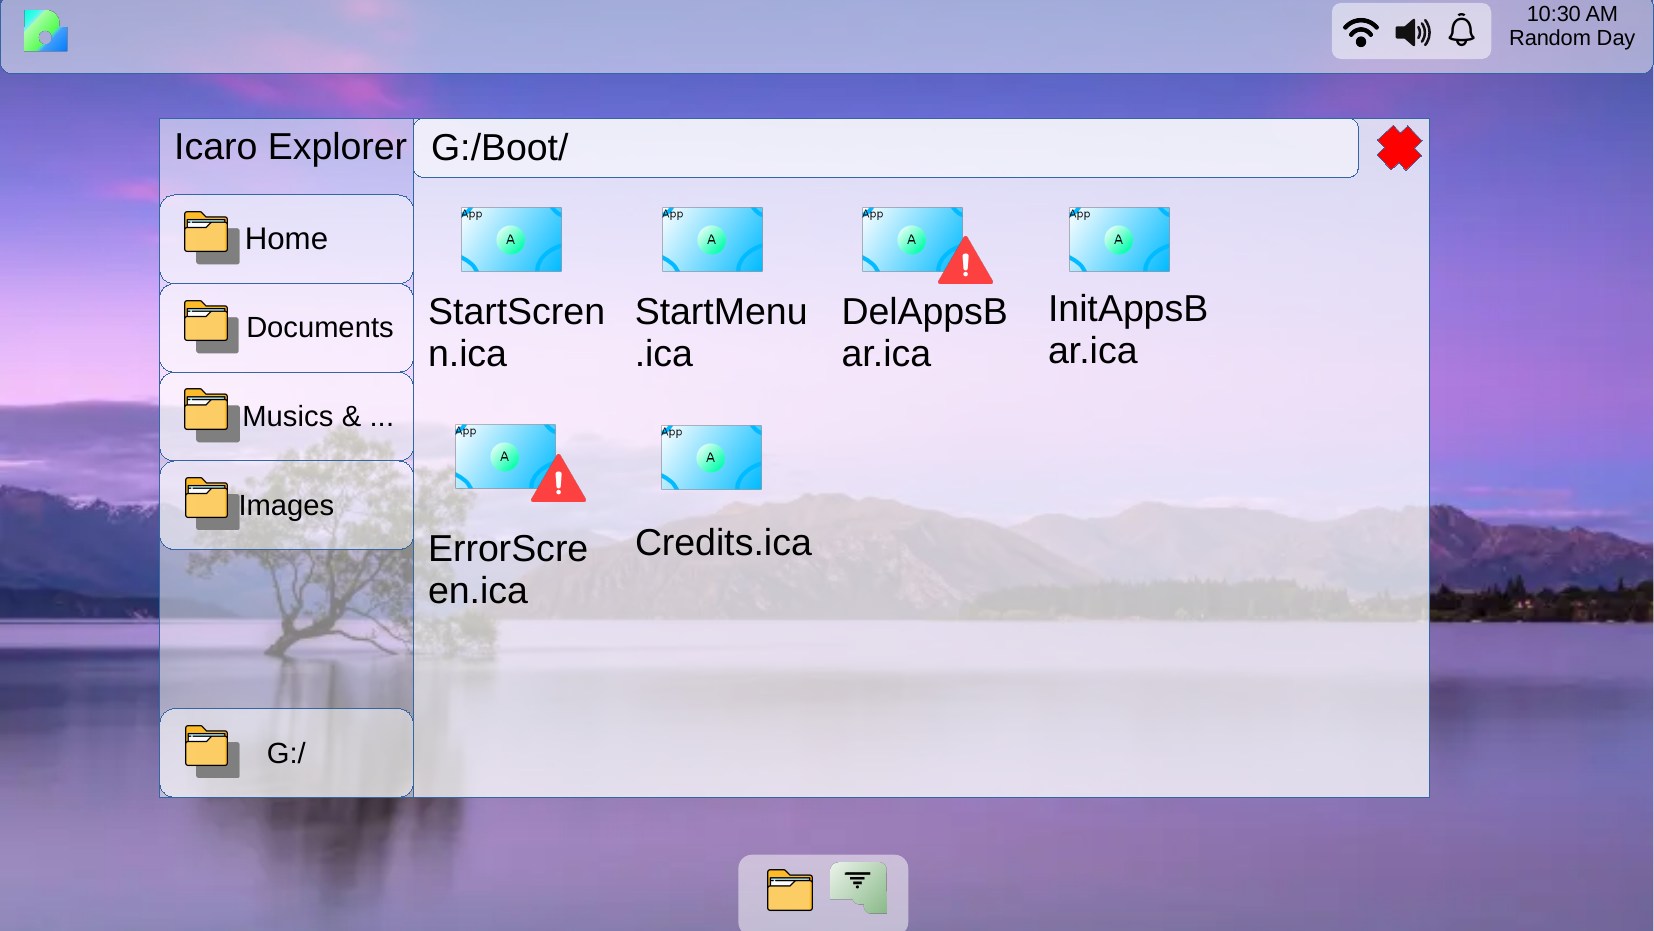

10:30 AM
Random Day
Icaro Explorer
G:/Boot/
Home
InitAppsBar.ica
Documents
StartScrenn.ica
StartMenu.ica
DelAppsBar.ica
Musics & ...
Images
Credits.ica
ErrorScreen.ica
G:/